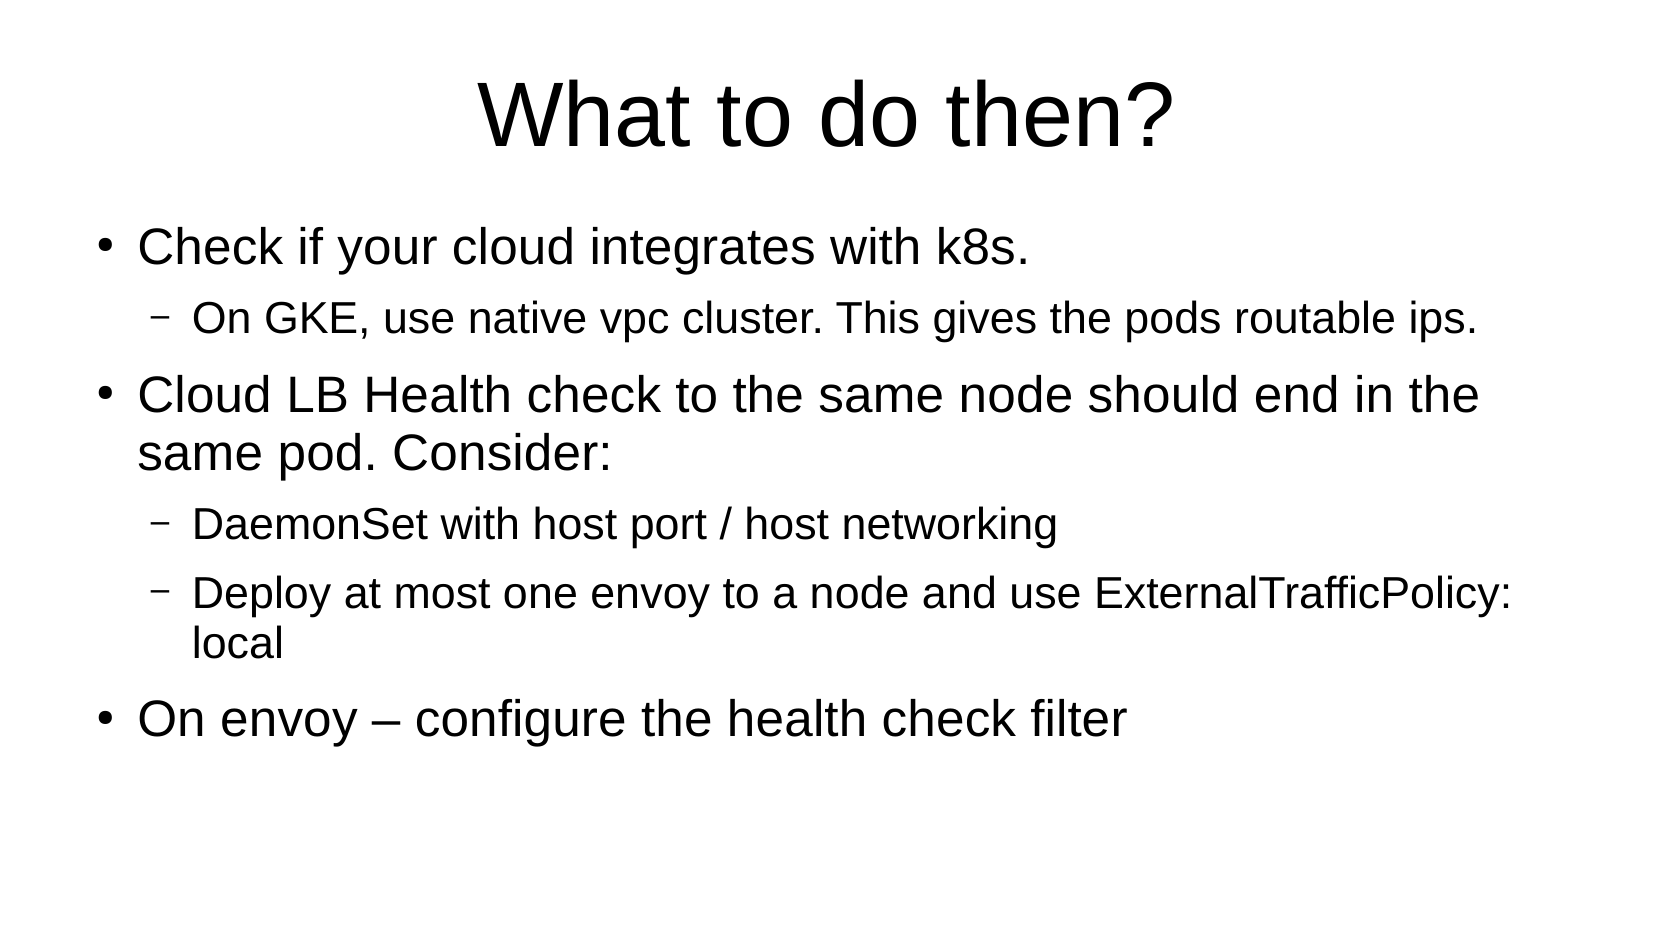

# What to do then?
Check if your cloud integrates with k8s.
On GKE, use native vpc cluster. This gives the pods routable ips.
Cloud LB Health check to the same node should end in the same pod. Consider:
DaemonSet with host port / host networking
Deploy at most one envoy to a node and use ExternalTrafficPolicy: local
On envoy – configure the health check filter